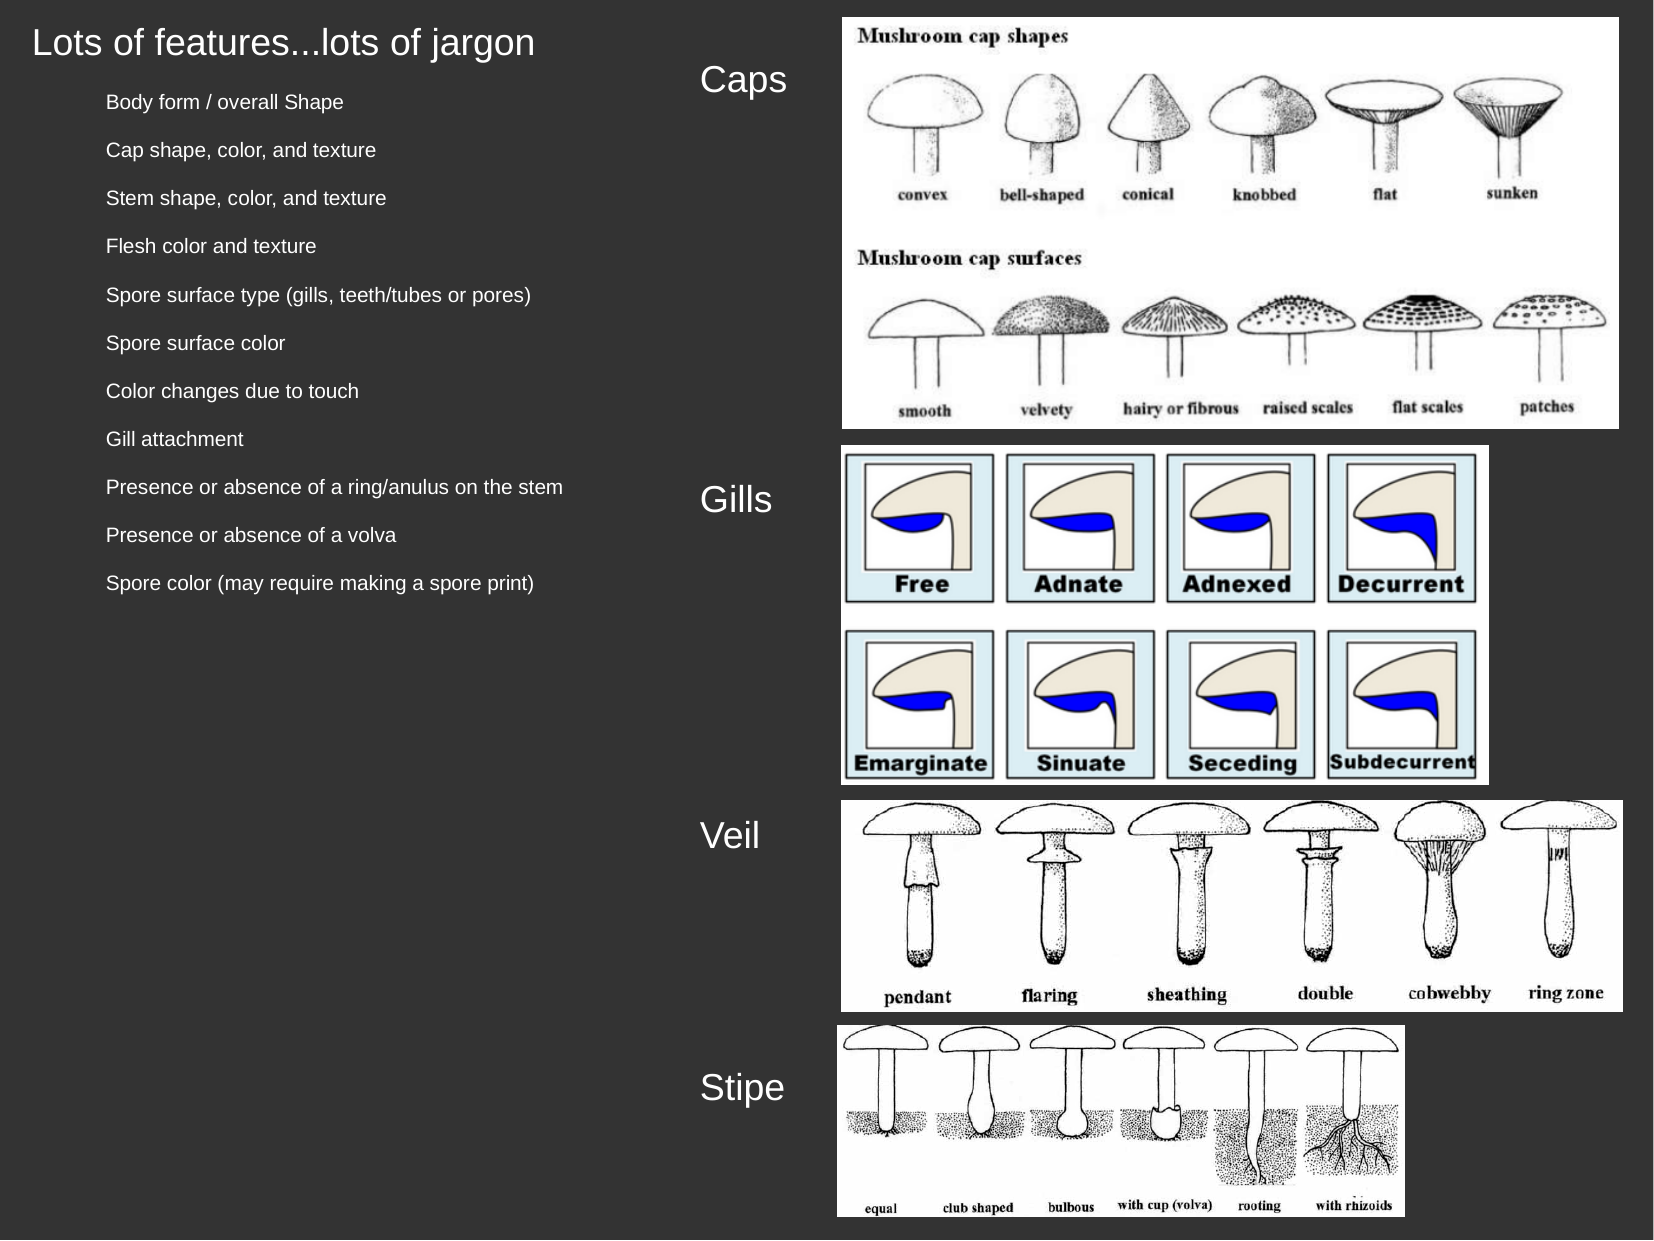

Lots of features...lots of jargon
Caps
Gills
Veil
Stipe
Body form / overall Shape
Cap shape, color, and texture
Stem shape, color, and texture
Flesh color and texture
Spore surface type (gills, teeth/tubes or pores)
Spore surface color
Color changes due to touch
Gill attachment
Presence or absence of a ring/anulus on the stem
Presence or absence of a volva
Spore color (may require making a spore print)